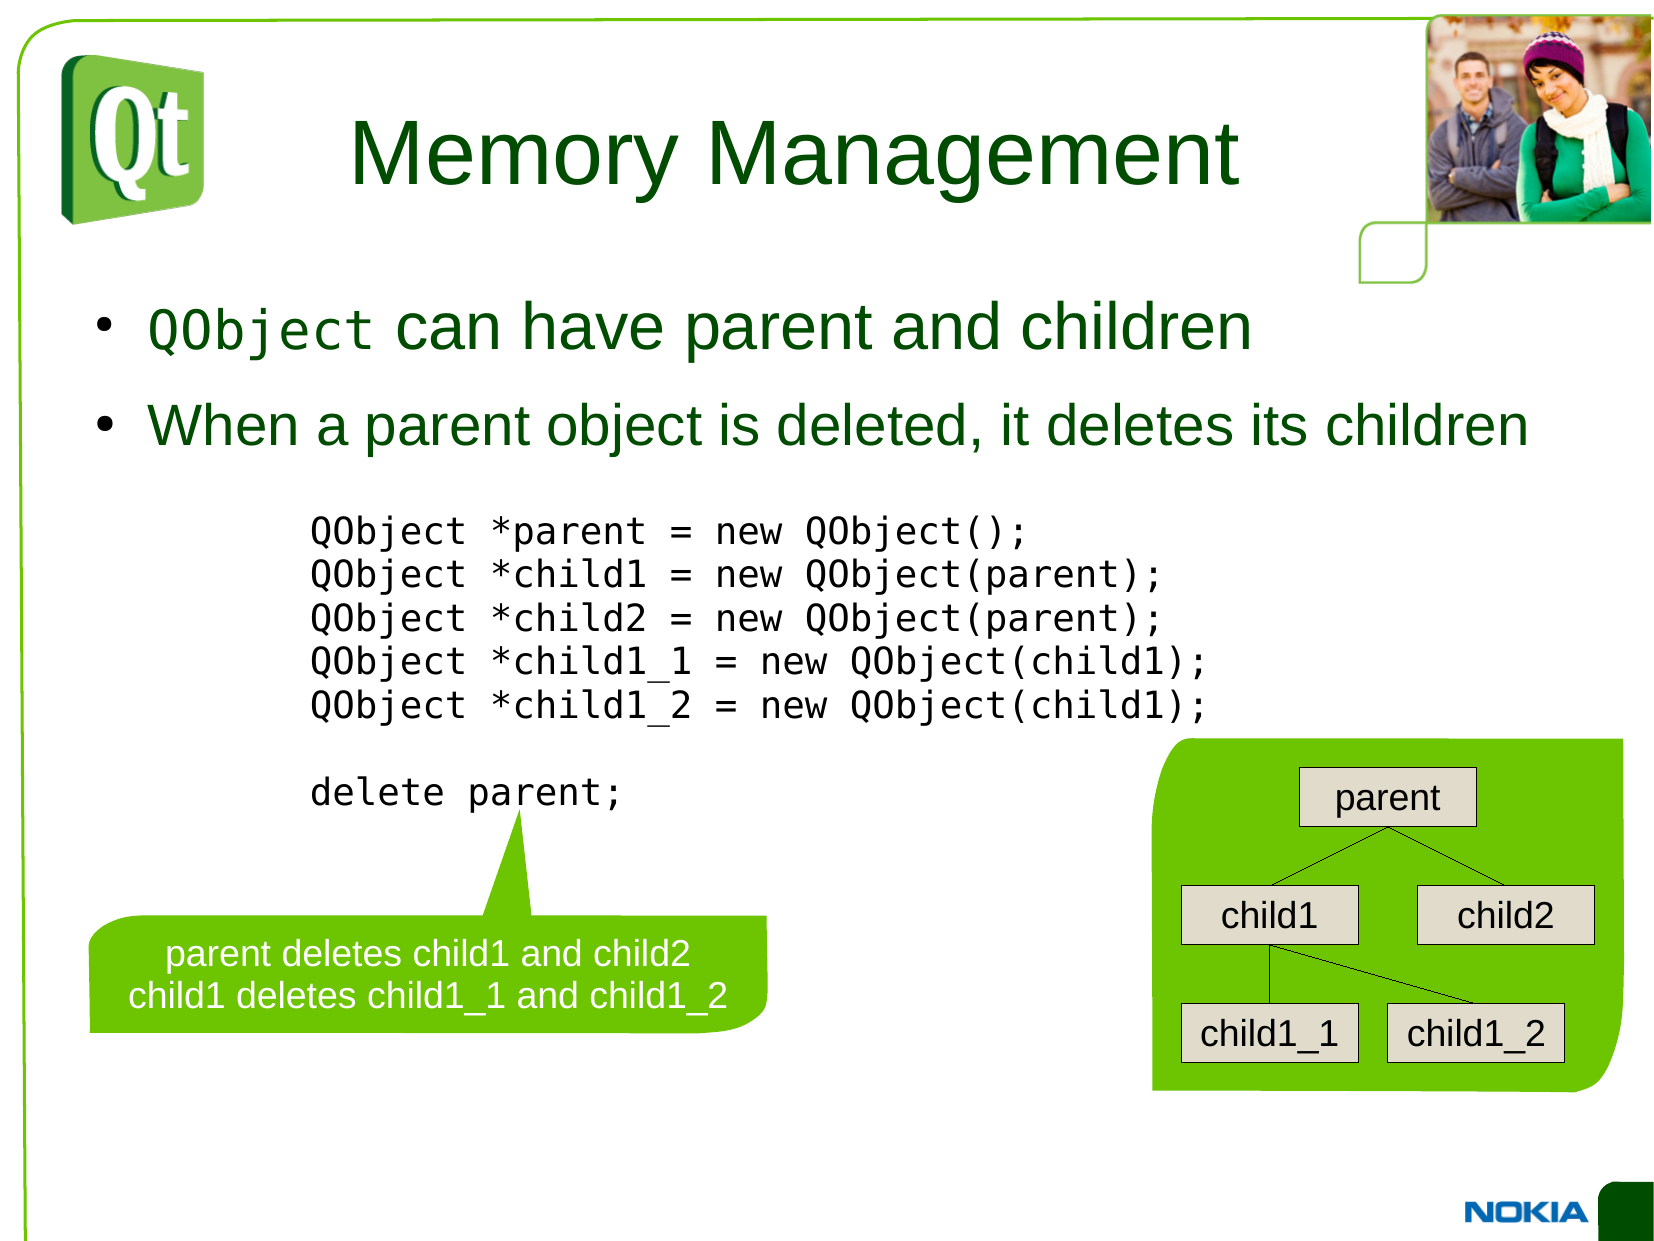

# Memory Management
QObject can have parent and children
When a parent object is deleted, it deletes its children
QObject *parent = new QObject();
QObject *child1 = new QObject(parent);
QObject *child2 = new QObject(parent);
QObject *child1_1 = new QObject(child1);
QObject *child1_2 = new QObject(child1);
delete parent;
parent
child1
child2
parent deletes child1 and child2
child1 deletes child1_1 and child1_2
child1_1
child1_2